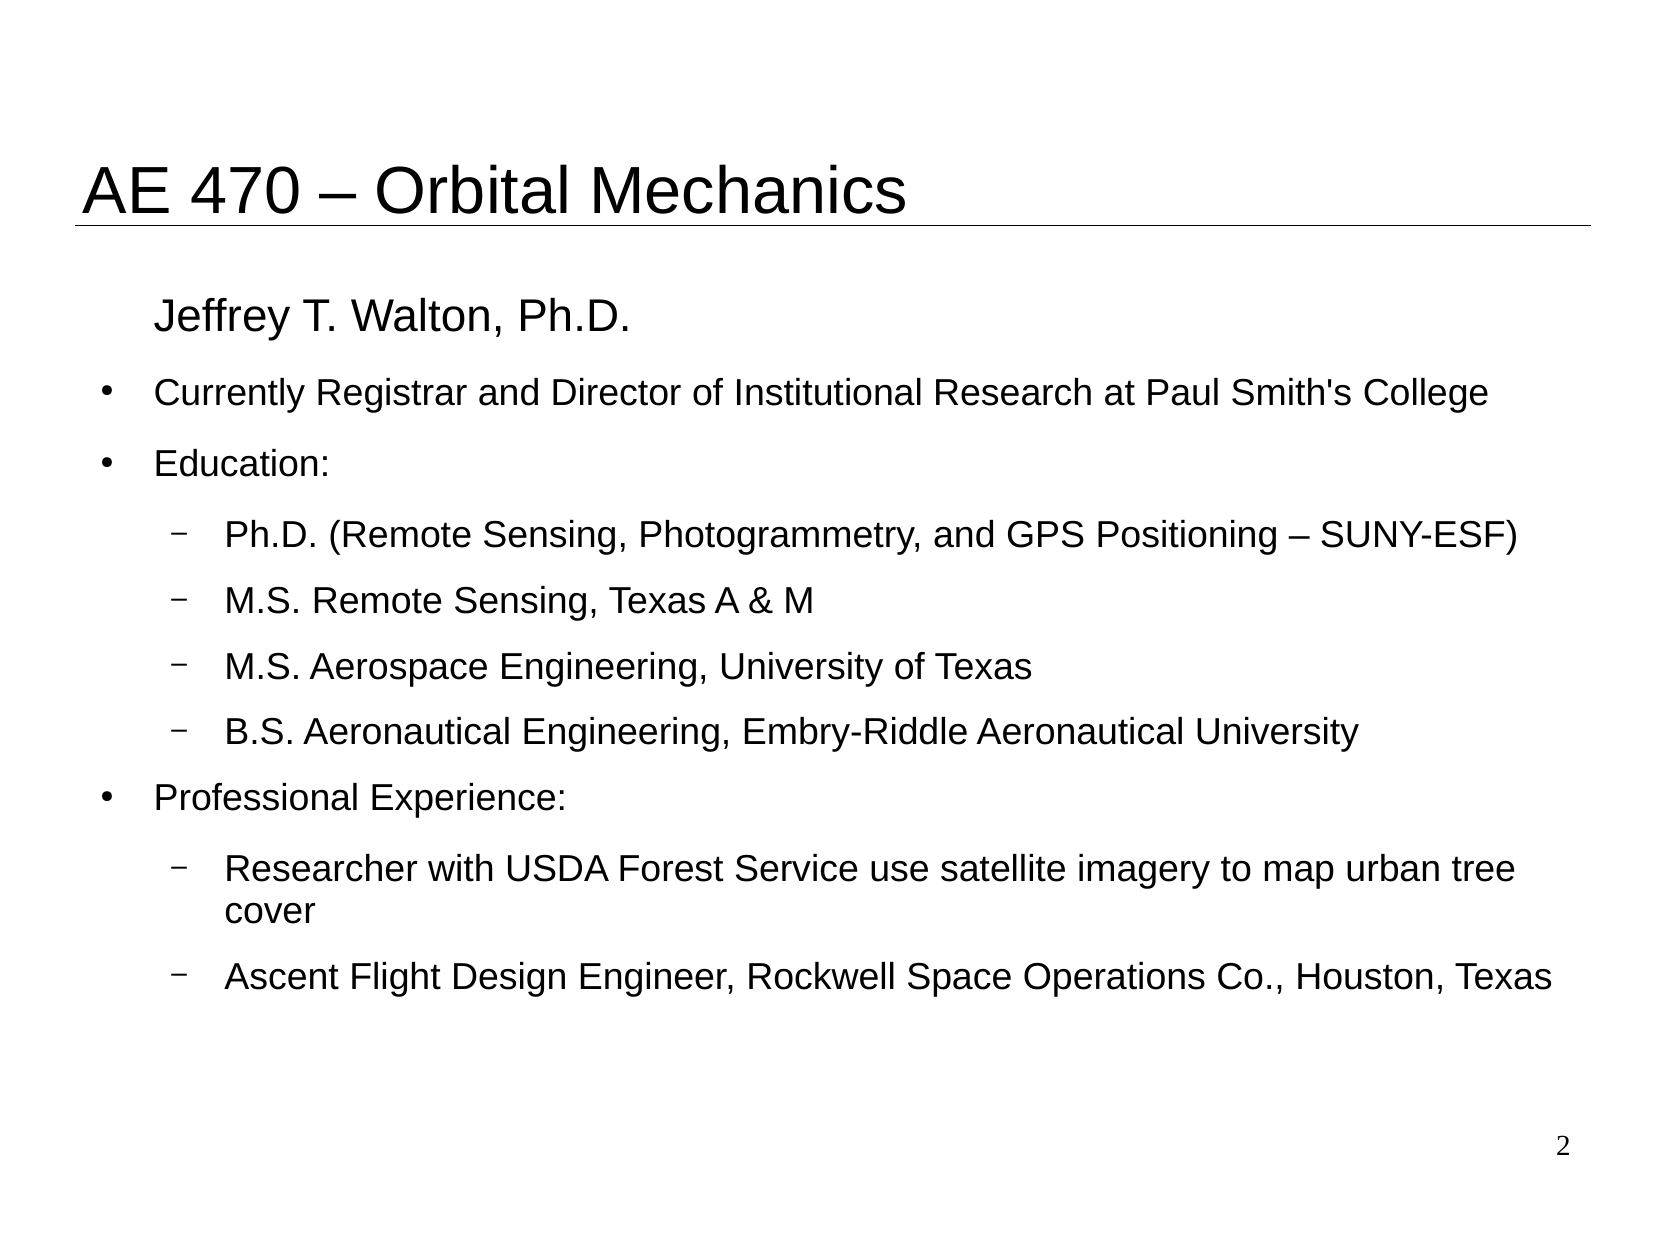

# AE 470 – Orbital Mechanics
Jeffrey T. Walton, Ph.D.
Currently Registrar and Director of Institutional Research at Paul Smith's College
Education:
Ph.D. (Remote Sensing, Photogrammetry, and GPS Positioning – SUNY-ESF)
M.S. Remote Sensing, Texas A & M
M.S. Aerospace Engineering, University of Texas
B.S. Aeronautical Engineering, Embry-Riddle Aeronautical University
Professional Experience:
Researcher with USDA Forest Service use satellite imagery to map urban tree cover
Ascent Flight Design Engineer, Rockwell Space Operations Co., Houston, Texas
2